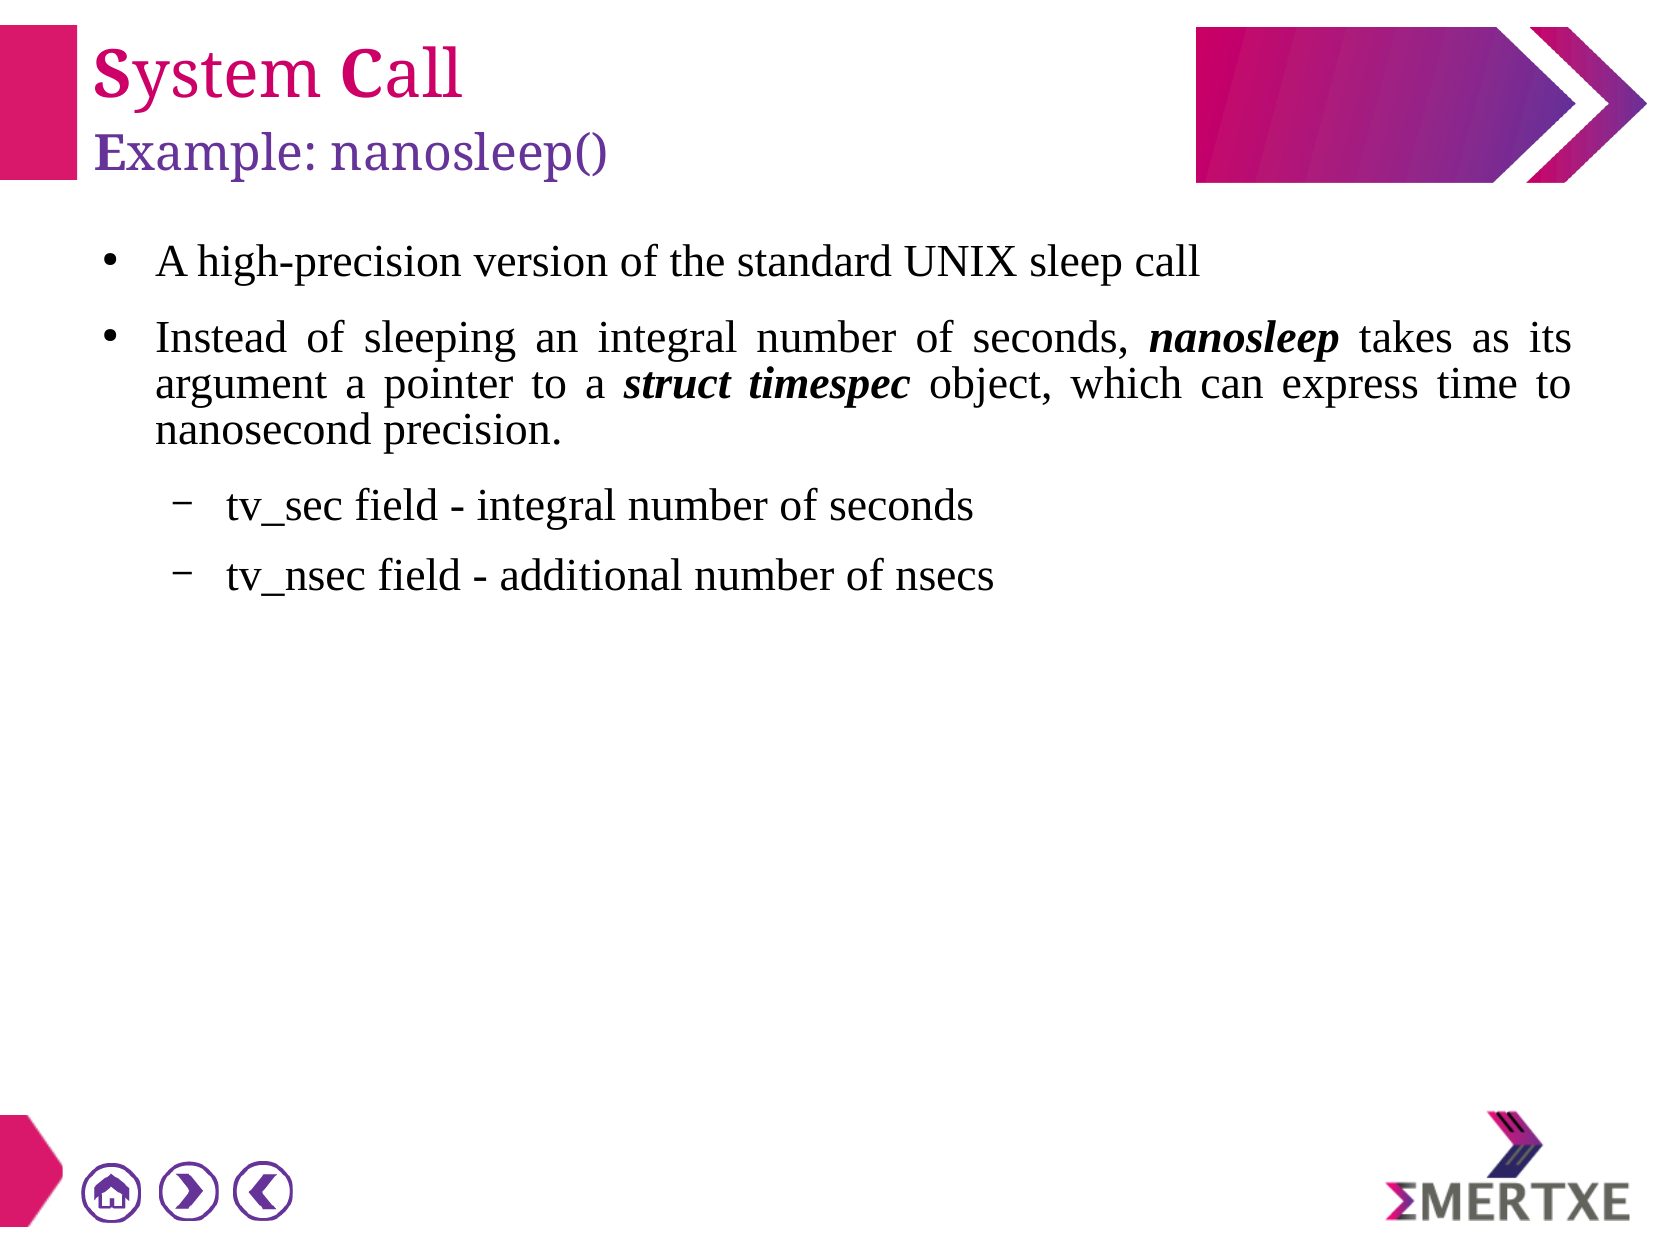

# System Call Example: nanosleep()
A high-precision version of the standard UNIX sleep call
Instead of sleeping an integral number of seconds, nanosleep takes as its argument a pointer to a struct timespec object, which can express time to nanosecond precision.
tv_sec field - integral number of seconds
tv_nsec field - additional number of nsecs